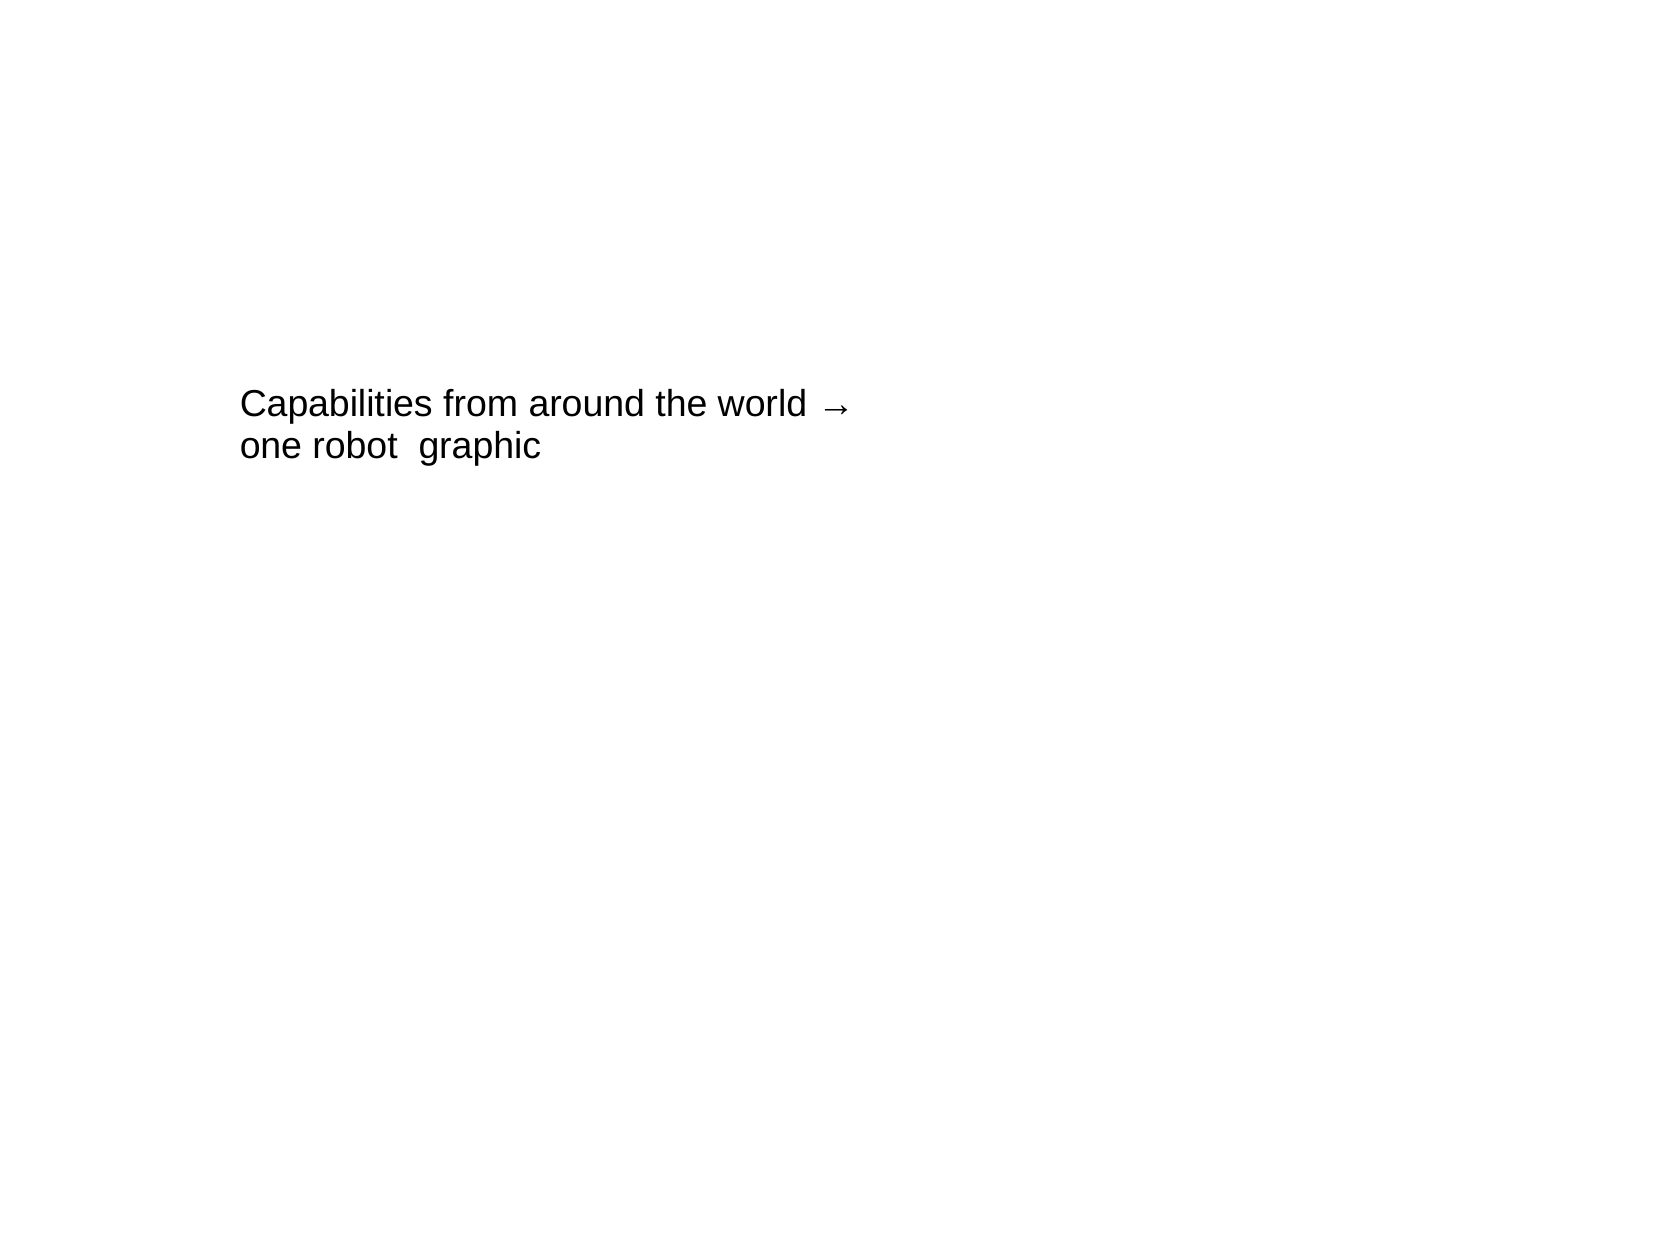

#
Capabilities from around the world → one robot graphic